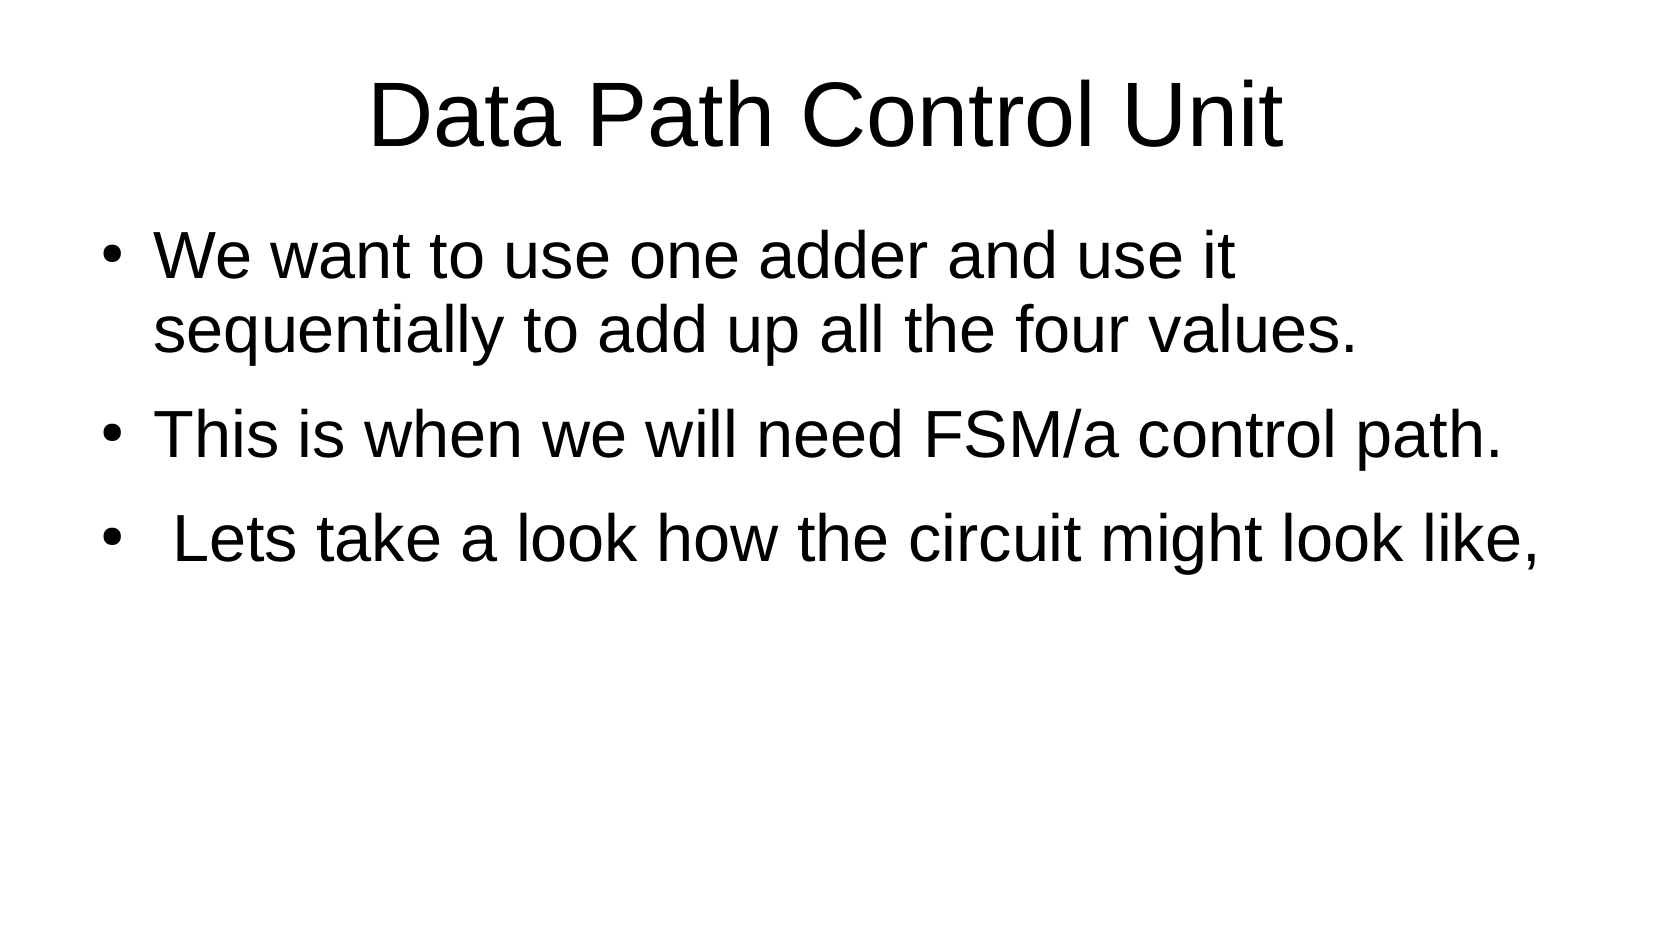

# Data Path Control Unit
We want to use one adder and use it sequentially to add up all the four values.
This is when we will need FSM/a control path.
 Lets take a look how the circuit might look like,